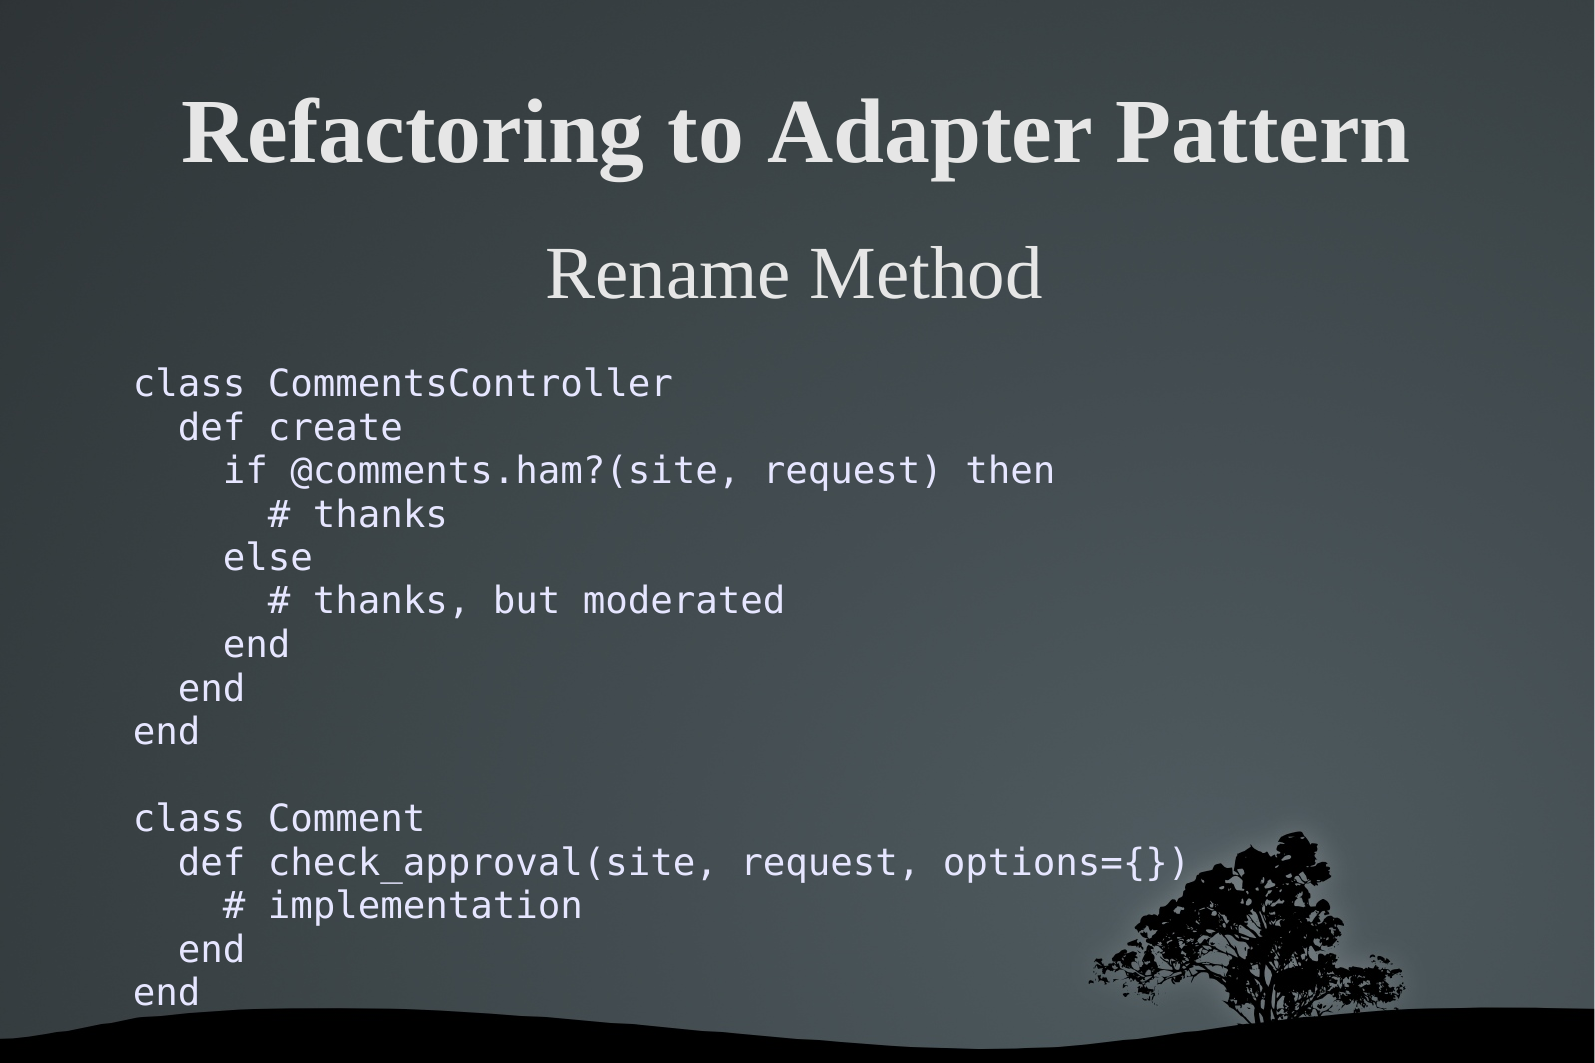

# Refactoring to Adapter Pattern
Rename Method
class CommentsController
 def create
 if @comments.ham?(site, request) then
 # thanks
 else
 # thanks, but moderated
 end
 end
end
class Comment
 def check_approval(site, request, options={})
 # implementation
 end
end